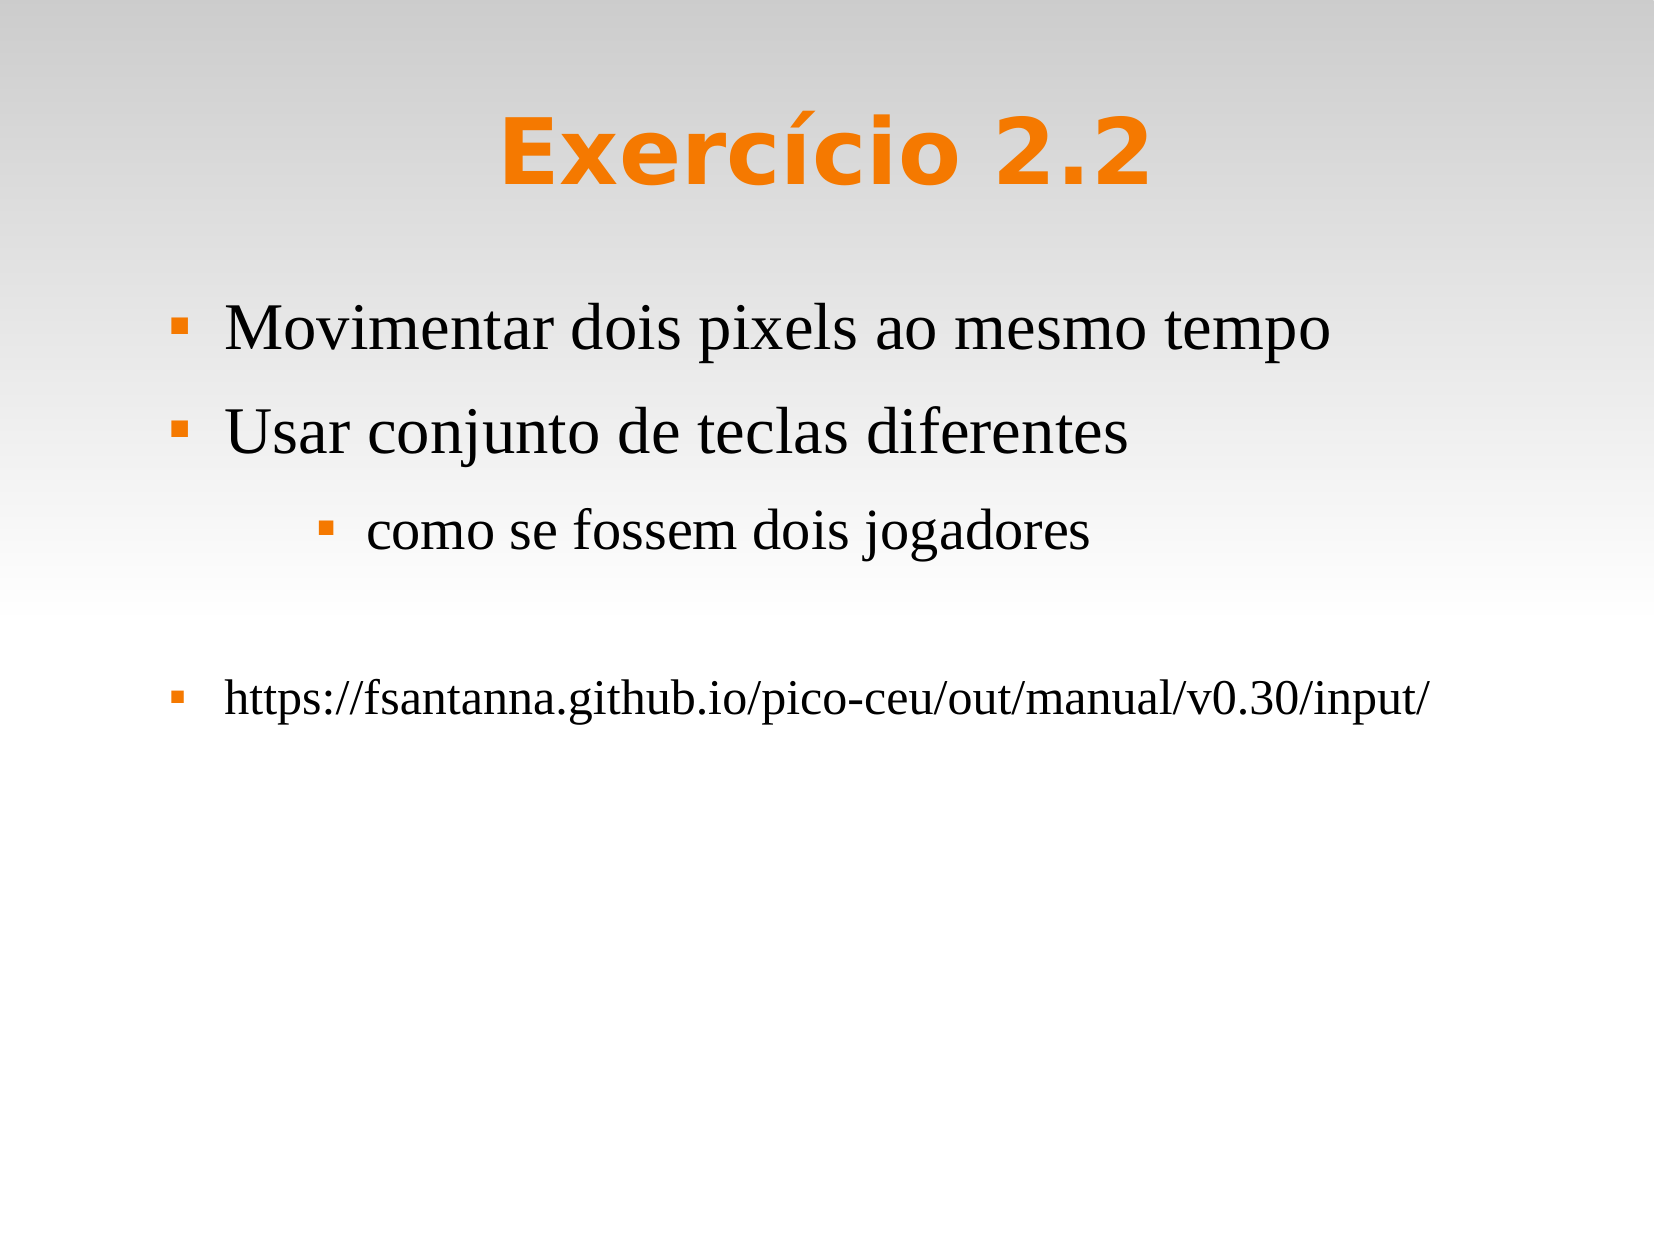

# Exercício 2.2
Movimentar dois pixels ao mesmo tempo
Usar conjunto de teclas diferentes
como se fossem dois jogadores
https://fsantanna.github.io/pico-ceu/out/manual/v0.30/input/